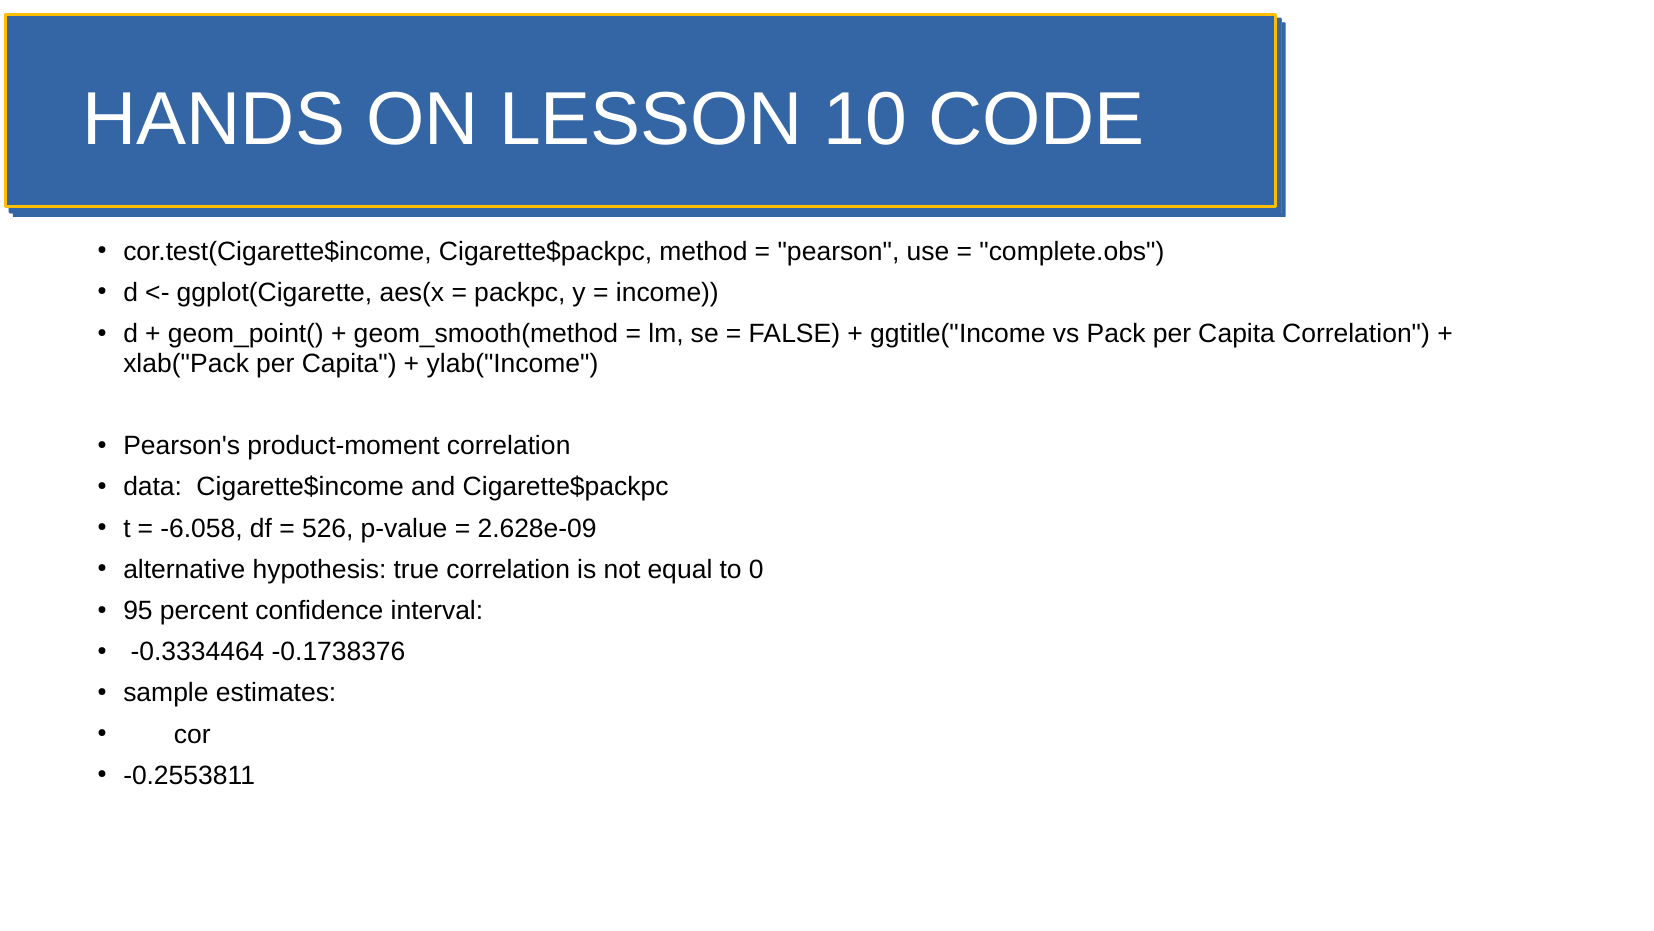

# HANDS ON LESSON 10 CODE
cor.test(Cigarette$income, Cigarette$packpc, method = "pearson", use = "complete.obs")
d <- ggplot(Cigarette, aes(x = packpc, y = income))
d + geom_point() + geom_smooth(method = lm, se = FALSE) + ggtitle("Income vs Pack per Capita Correlation") + xlab("Pack per Capita") + ylab("Income")
Pearson's product-moment correlation
data: Cigarette$income and Cigarette$packpc
t = -6.058, df = 526, p-value = 2.628e-09
alternative hypothesis: true correlation is not equal to 0
95 percent confidence interval:
 -0.3334464 -0.1738376
sample estimates:
 cor
-0.2553811